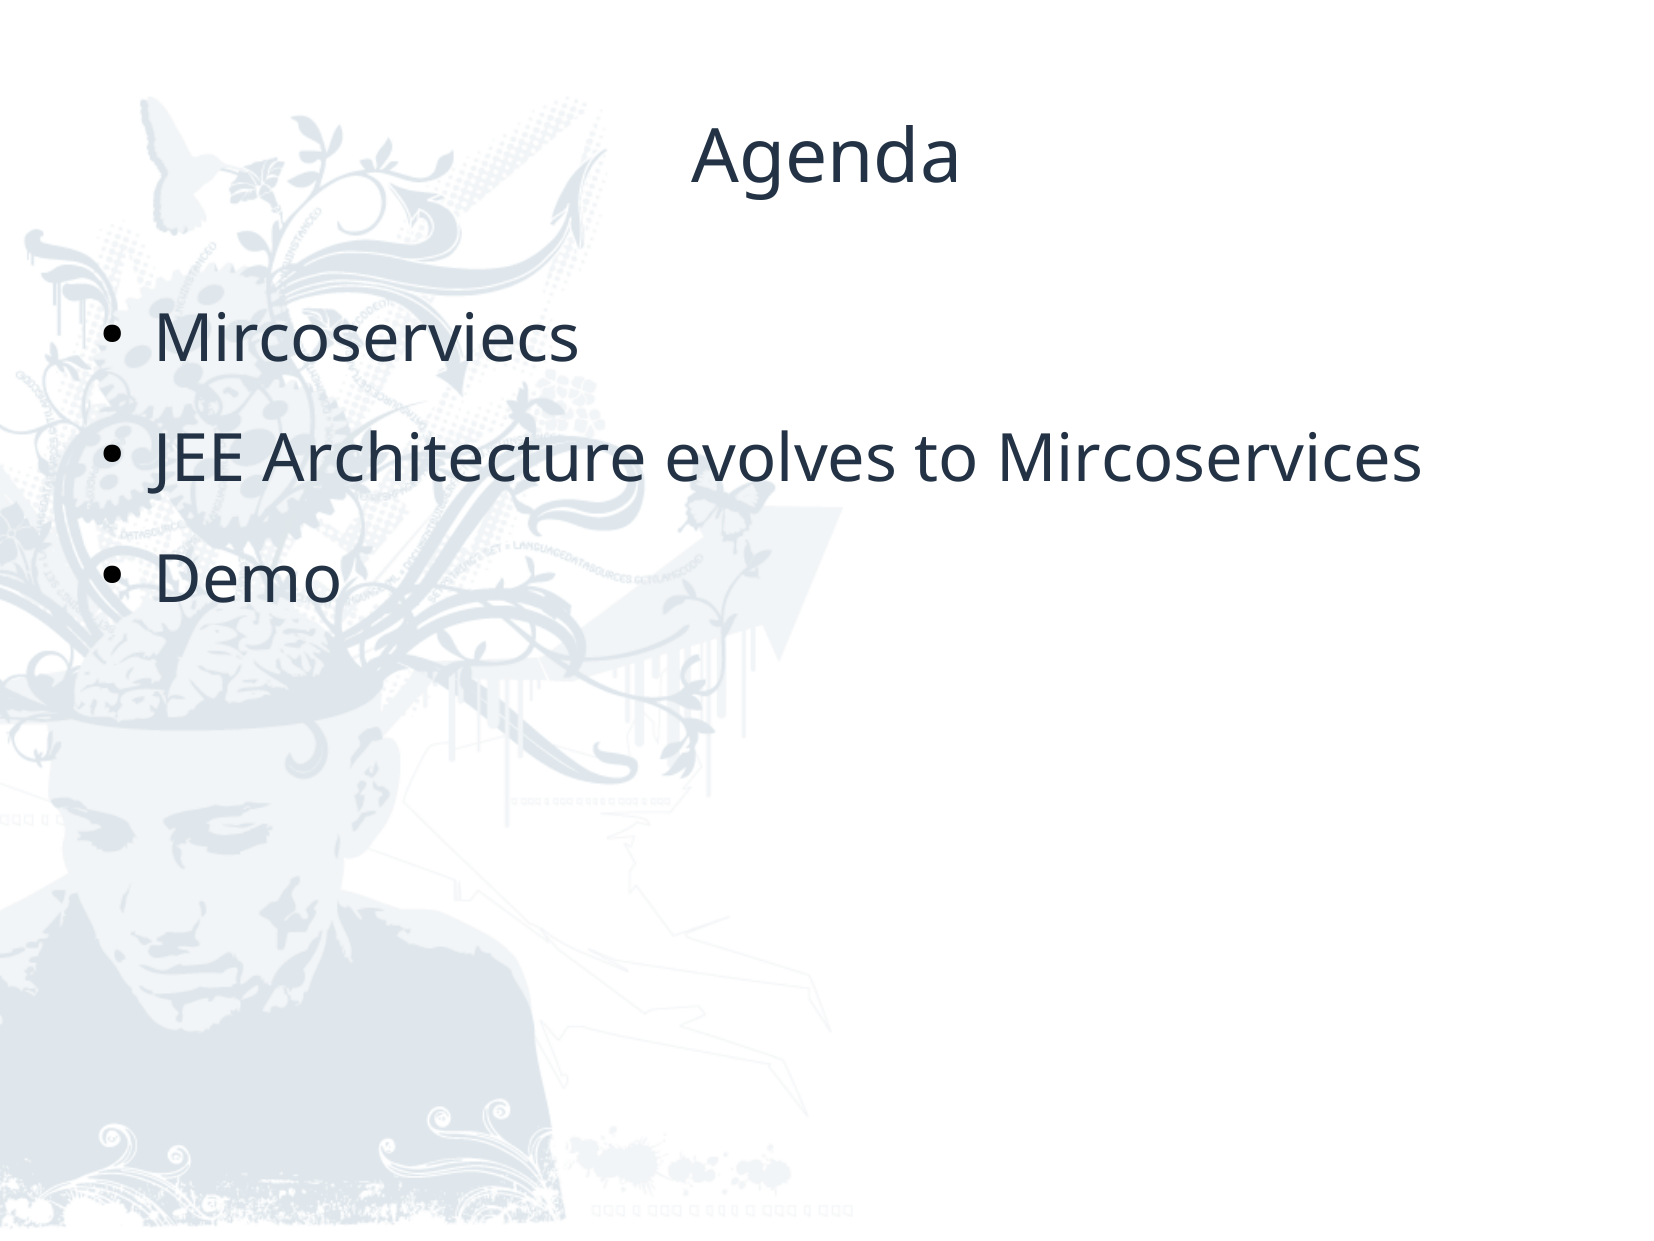

# Agenda
Mircoserviecs
JEE Architecture evolves to Mircoservices
Demo